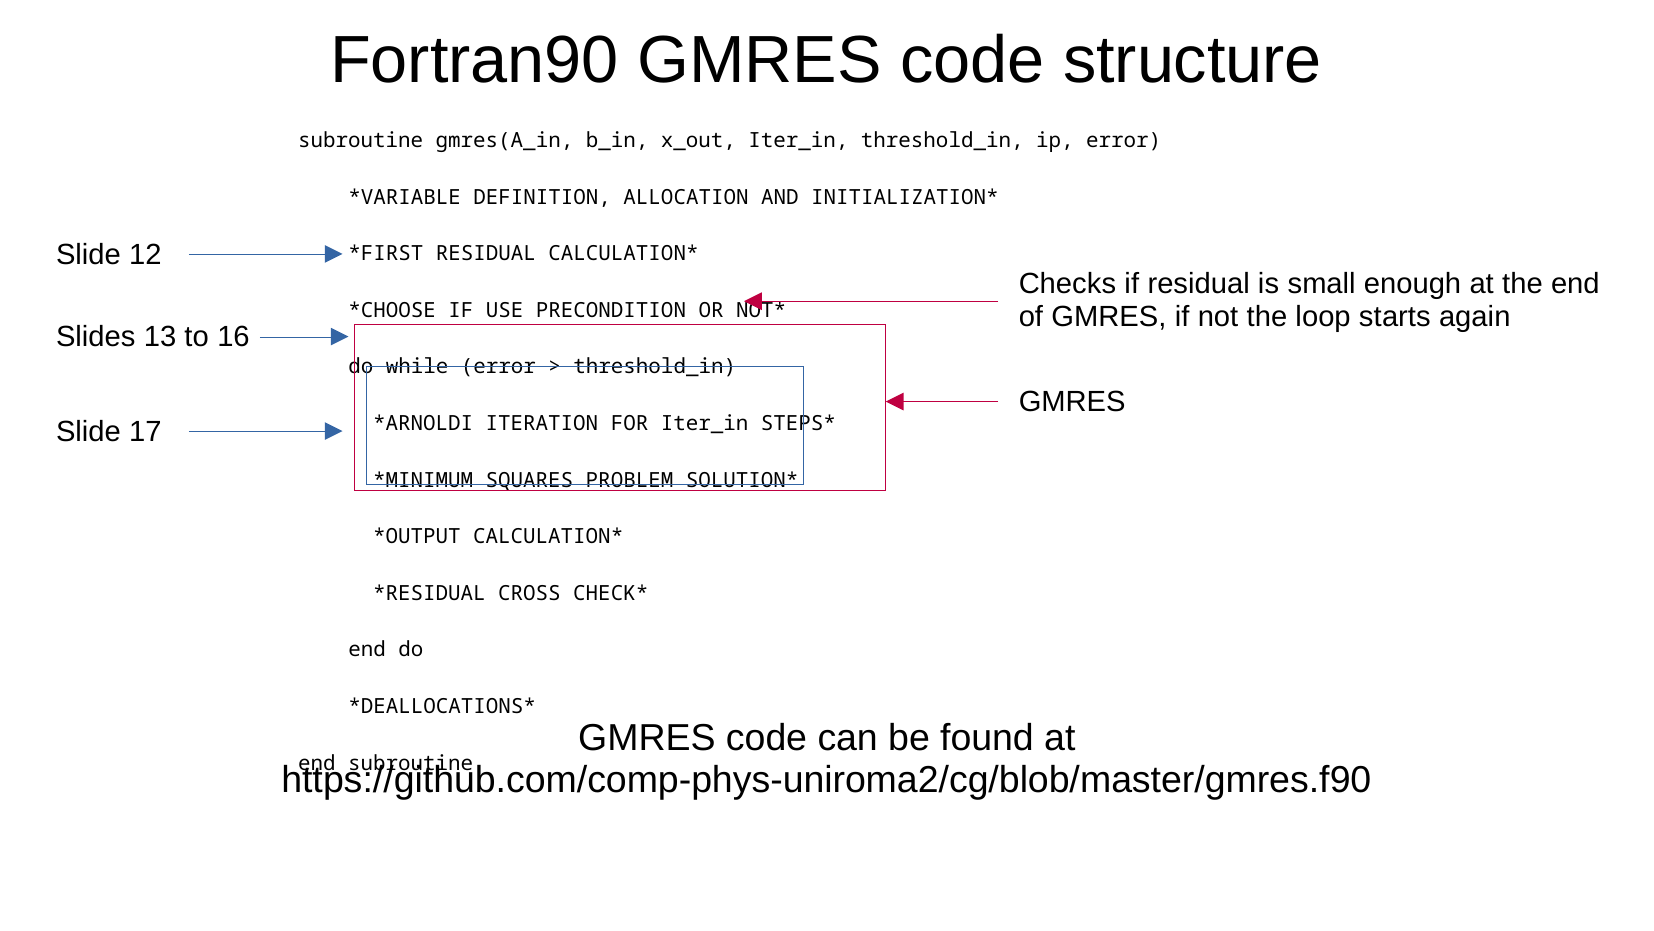

# Fortran90 GMRES code structure
subroutine gmres(A_in, b_in, x_out, Iter_in, threshold_in, ip, error)
 *VARIABLE DEFINITION, ALLOCATION AND INITIALIZATION*
 *FIRST RESIDUAL CALCULATION*
 *CHOOSE IF USE PRECONDITION OR NOT*
 do while (error > threshold_in)
 *ARNOLDI ITERATION FOR Iter_in STEPS*
 *MINIMUM SQUARES PROBLEM SOLUTION*
 *OUTPUT CALCULATION*
 *RESIDUAL CROSS CHECK*
 end do
 *DEALLOCATIONS*
end subroutine
Slide 12
Checks if residual is small enough at the end of GMRES, if not the loop starts again
Slides 13 to 16
GMRES
Slide 17
GMRES code can be found at
https://github.com/comp-phys-uniroma2/cg/blob/master/gmres.f90